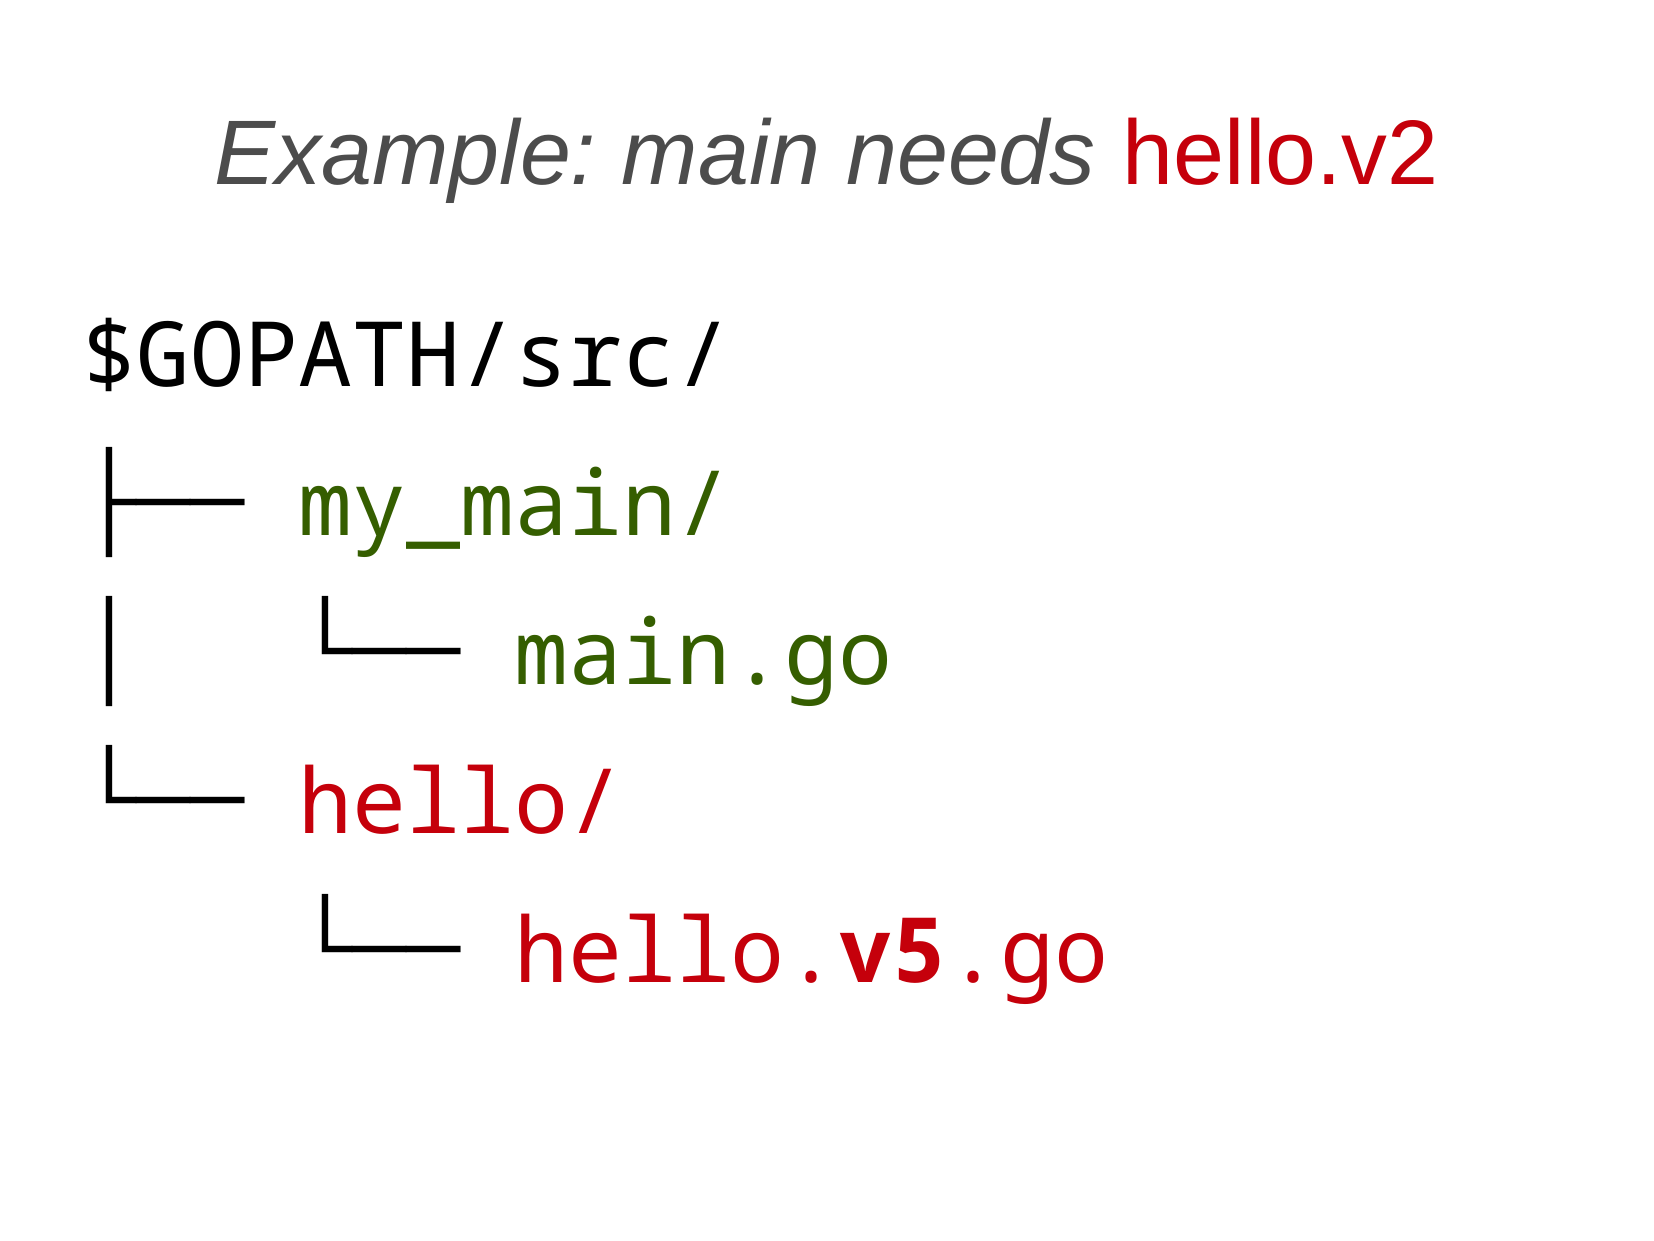

# Example: main needs hello.v2
$GOPATH/src/
├── my_main/
│   └── main.go
└── hello/
 └── hello.v5.go